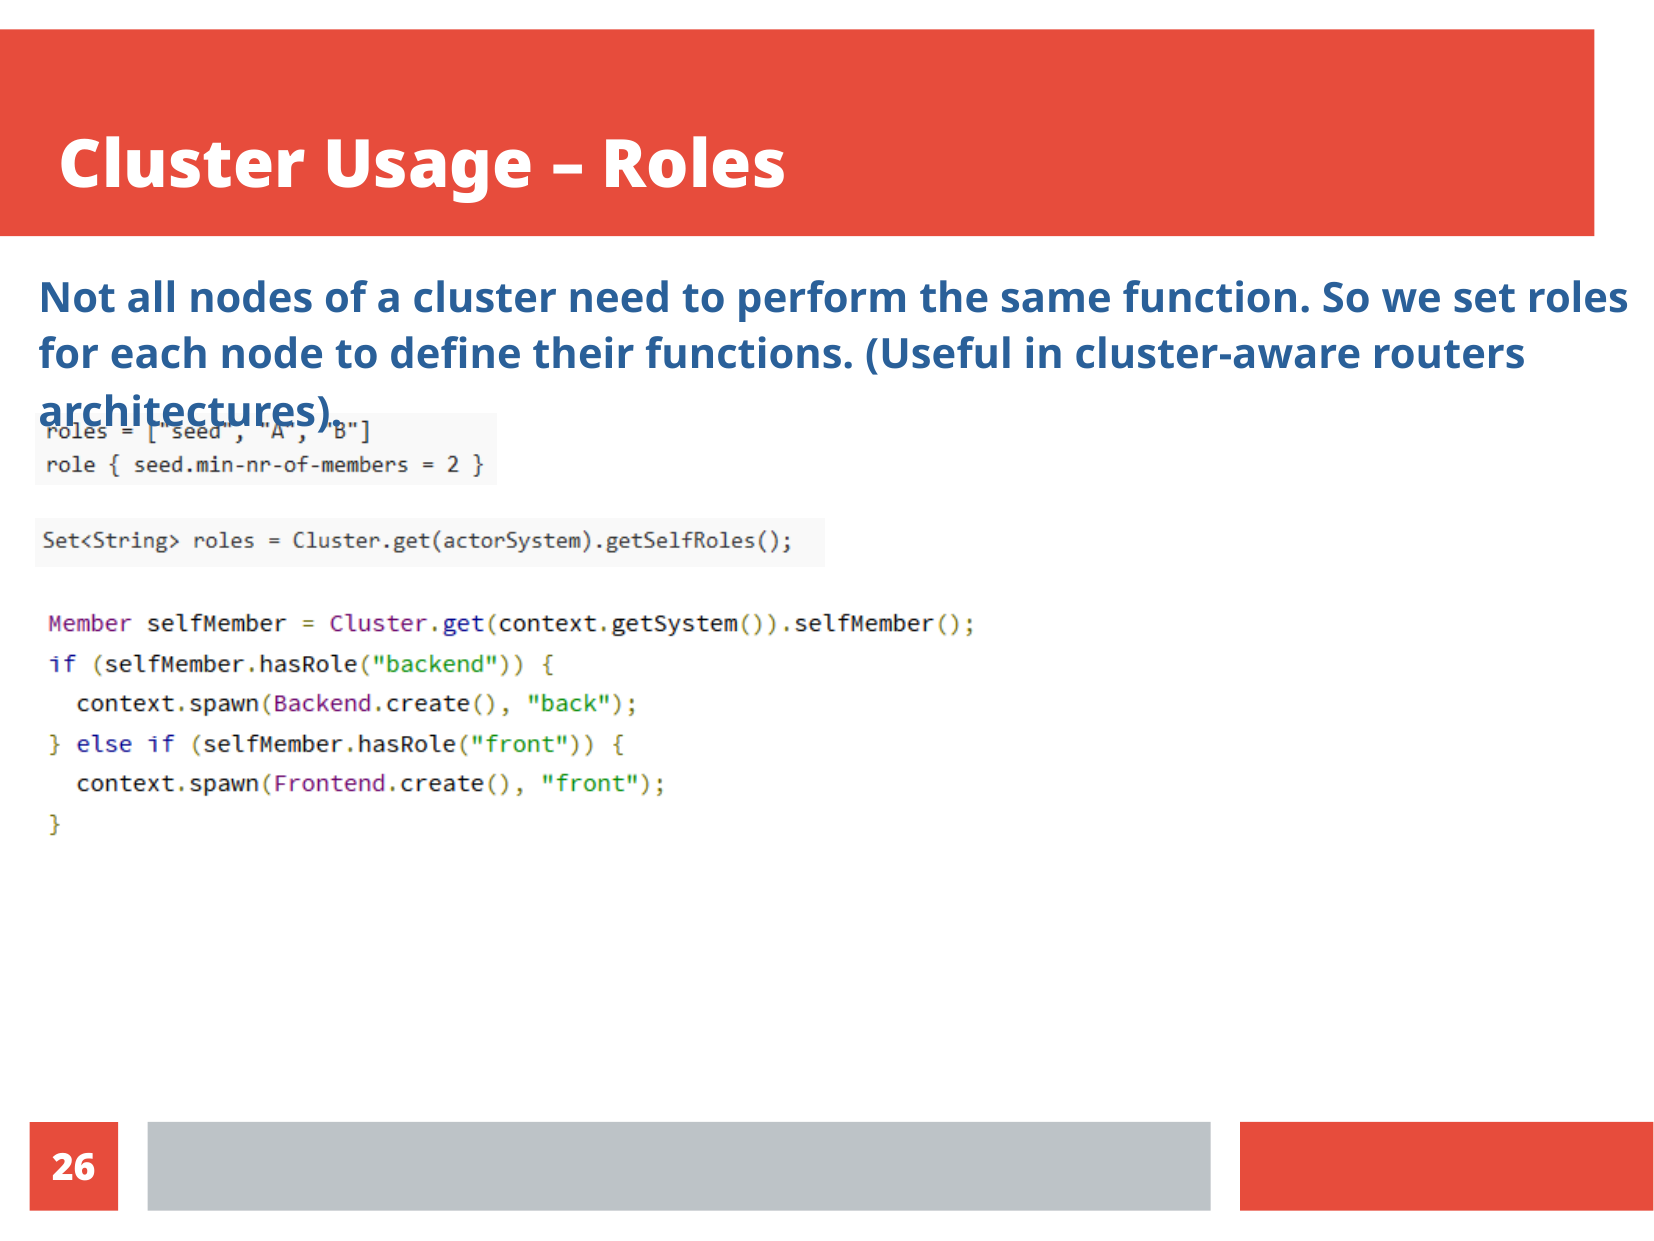

# Cluster Usage – Roles
Not all nodes of a cluster need to perform the same function. So we set roles for each node to define their functions. (Useful in cluster-aware routers architectures).
26